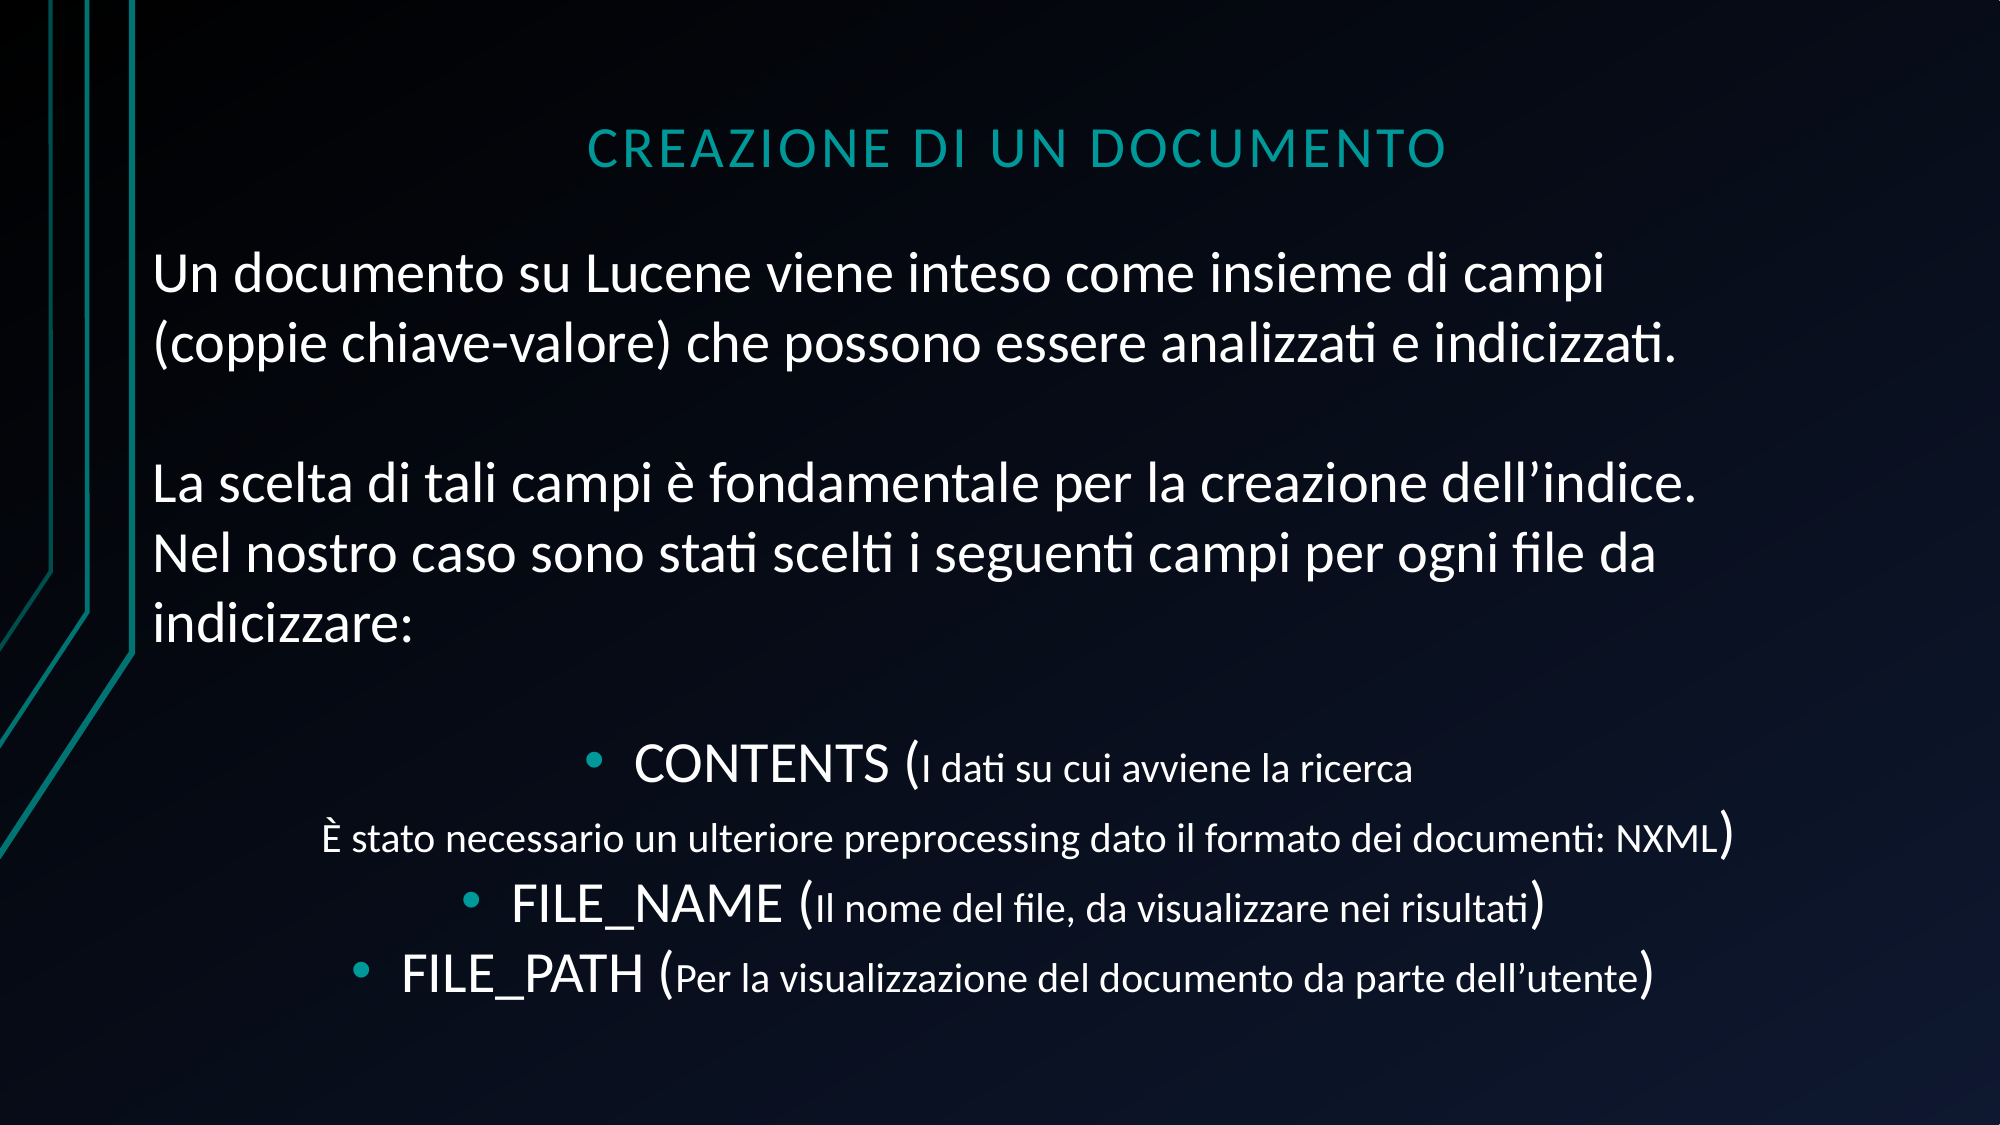

# Creazione di un documento
Un documento su Lucene viene inteso come insieme di campi
(coppie chiave-valore) che possono essere analizzati e indicizzati.
La scelta di tali campi è fondamentale per la creazione dell’indice.
Nel nostro caso sono stati scelti i seguenti campi per ogni file da indicizzare:
CONTENTS (I dati su cui avviene la ricerca
È stato necessario un ulteriore preprocessing dato il formato dei documenti: NXML)
FILE_NAME (Il nome del file, da visualizzare nei risultati)
FILE_PATH (Per la visualizzazione del documento da parte dell’utente)